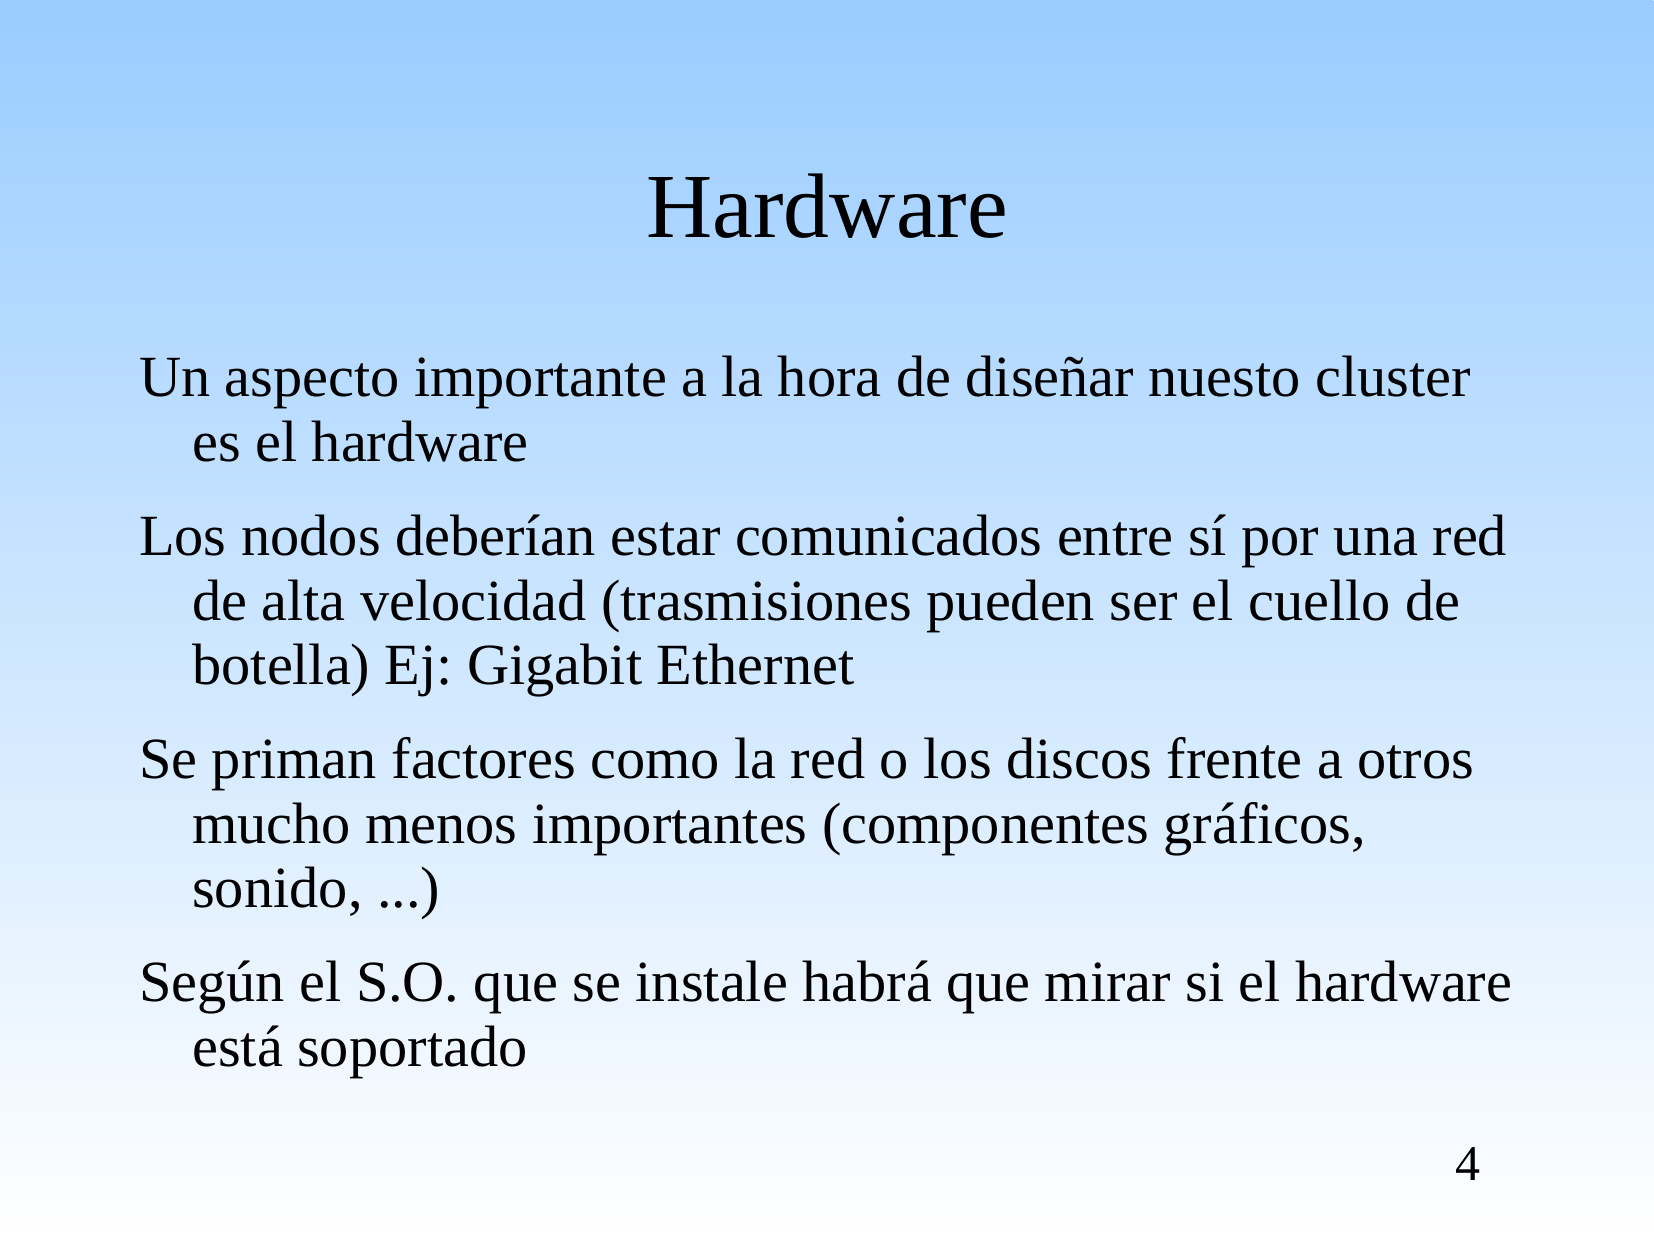

# Hardware
Un aspecto importante a la hora de diseñar nuesto cluster es el hardware
Los nodos deberían estar comunicados entre sí por una red de alta velocidad (trasmisiones pueden ser el cuello de botella) Ej: Gigabit Ethernet
Se priman factores como la red o los discos frente a otros mucho menos importantes (componentes gráficos, sonido, ...)
Según el S.O. que se instale habrá que mirar si el hardware está soportado